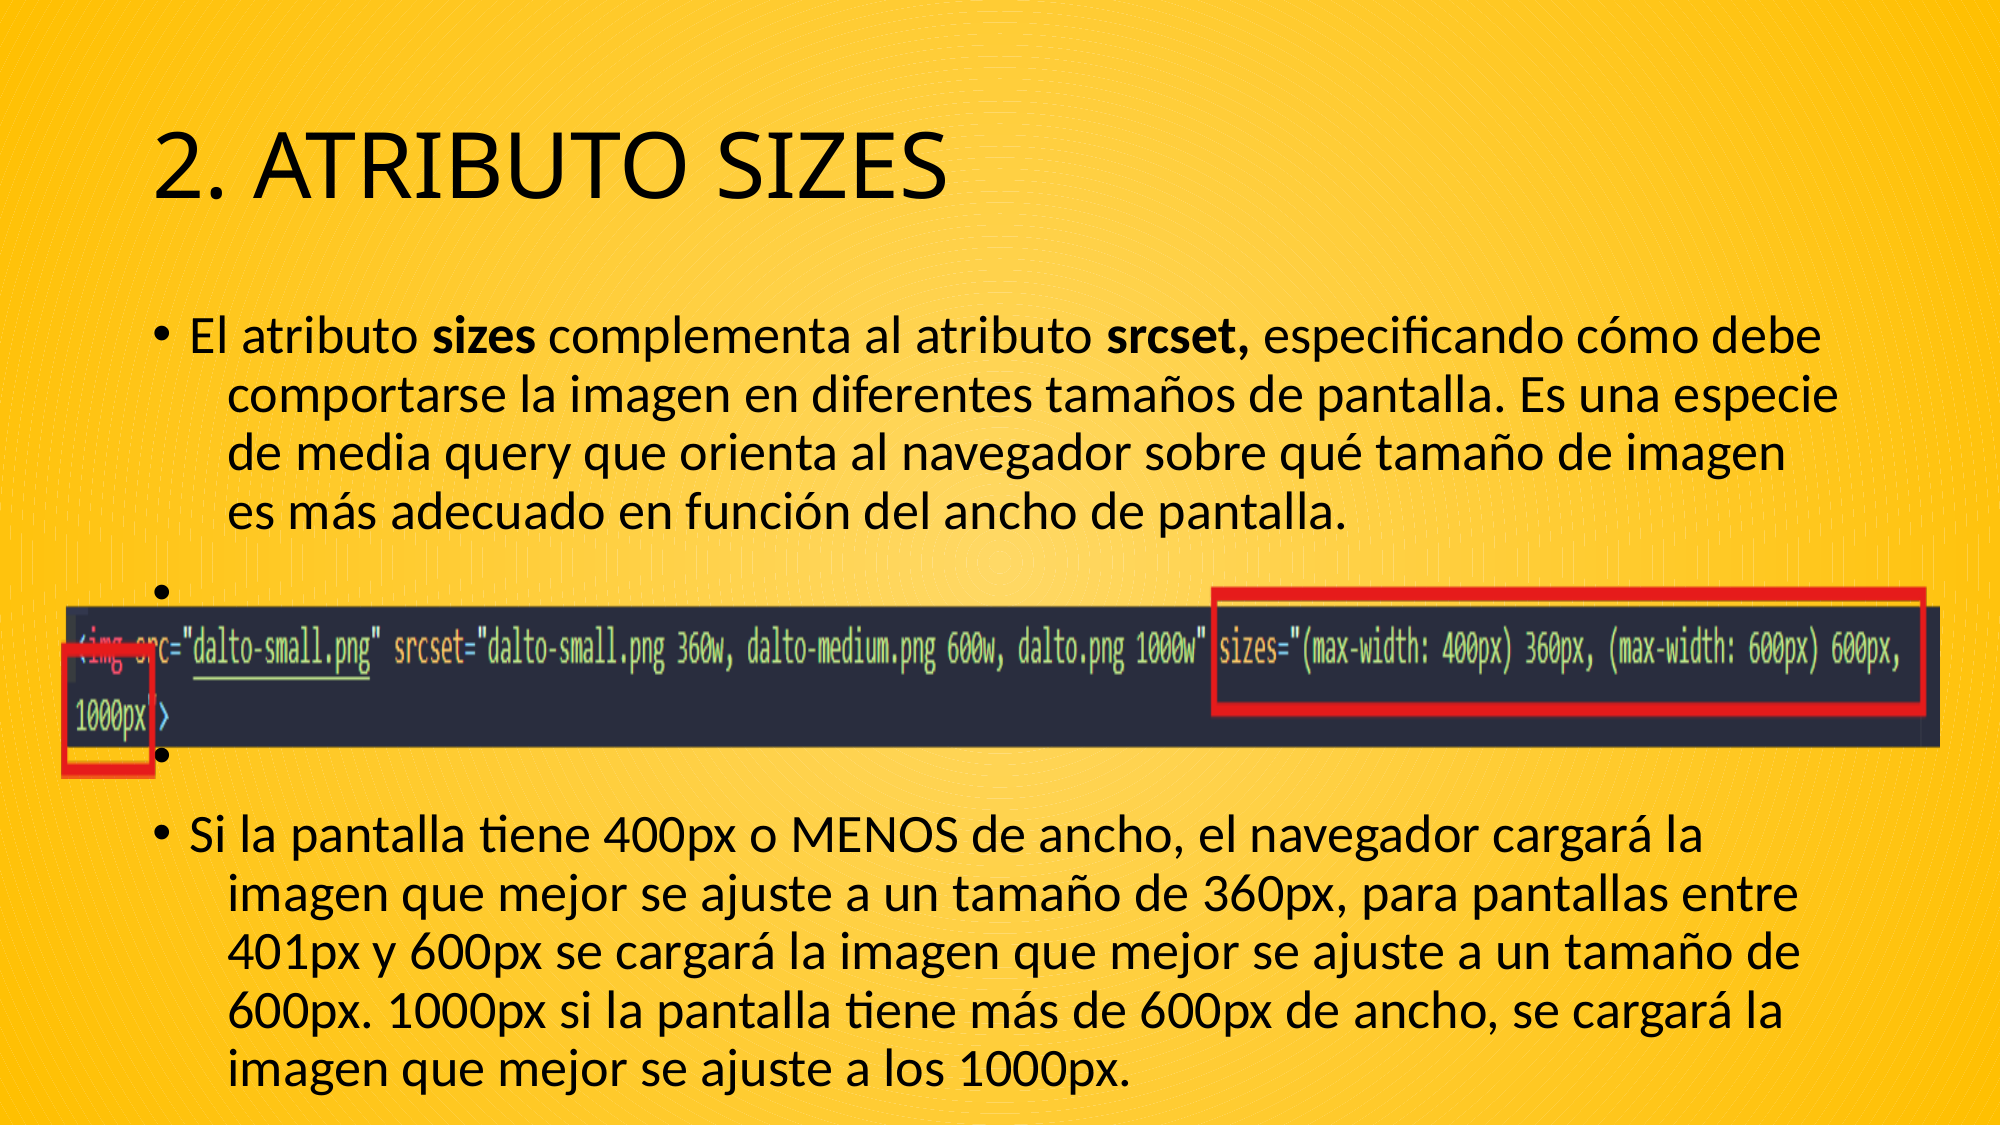

# 2. ATRIBUTO SIZES
El atributo sizes complementa al atributo srcset, especificando cómo debe comportarse la imagen en diferentes tamaños de pantalla. Es una especie de media query que orienta al navegador sobre qué tamaño de imagen es más adecuado en función del ancho de pantalla.
Si la pantalla tiene 400px o MENOS de ancho, el navegador cargará la imagen que mejor se ajuste a un tamaño de 360px, para pantallas entre 401px y 600px se cargará la imagen que mejor se ajuste a un tamaño de 600px. 1000px si la pantalla tiene más de 600px de ancho, se cargará la imagen que mejor se ajuste a los 1000px.